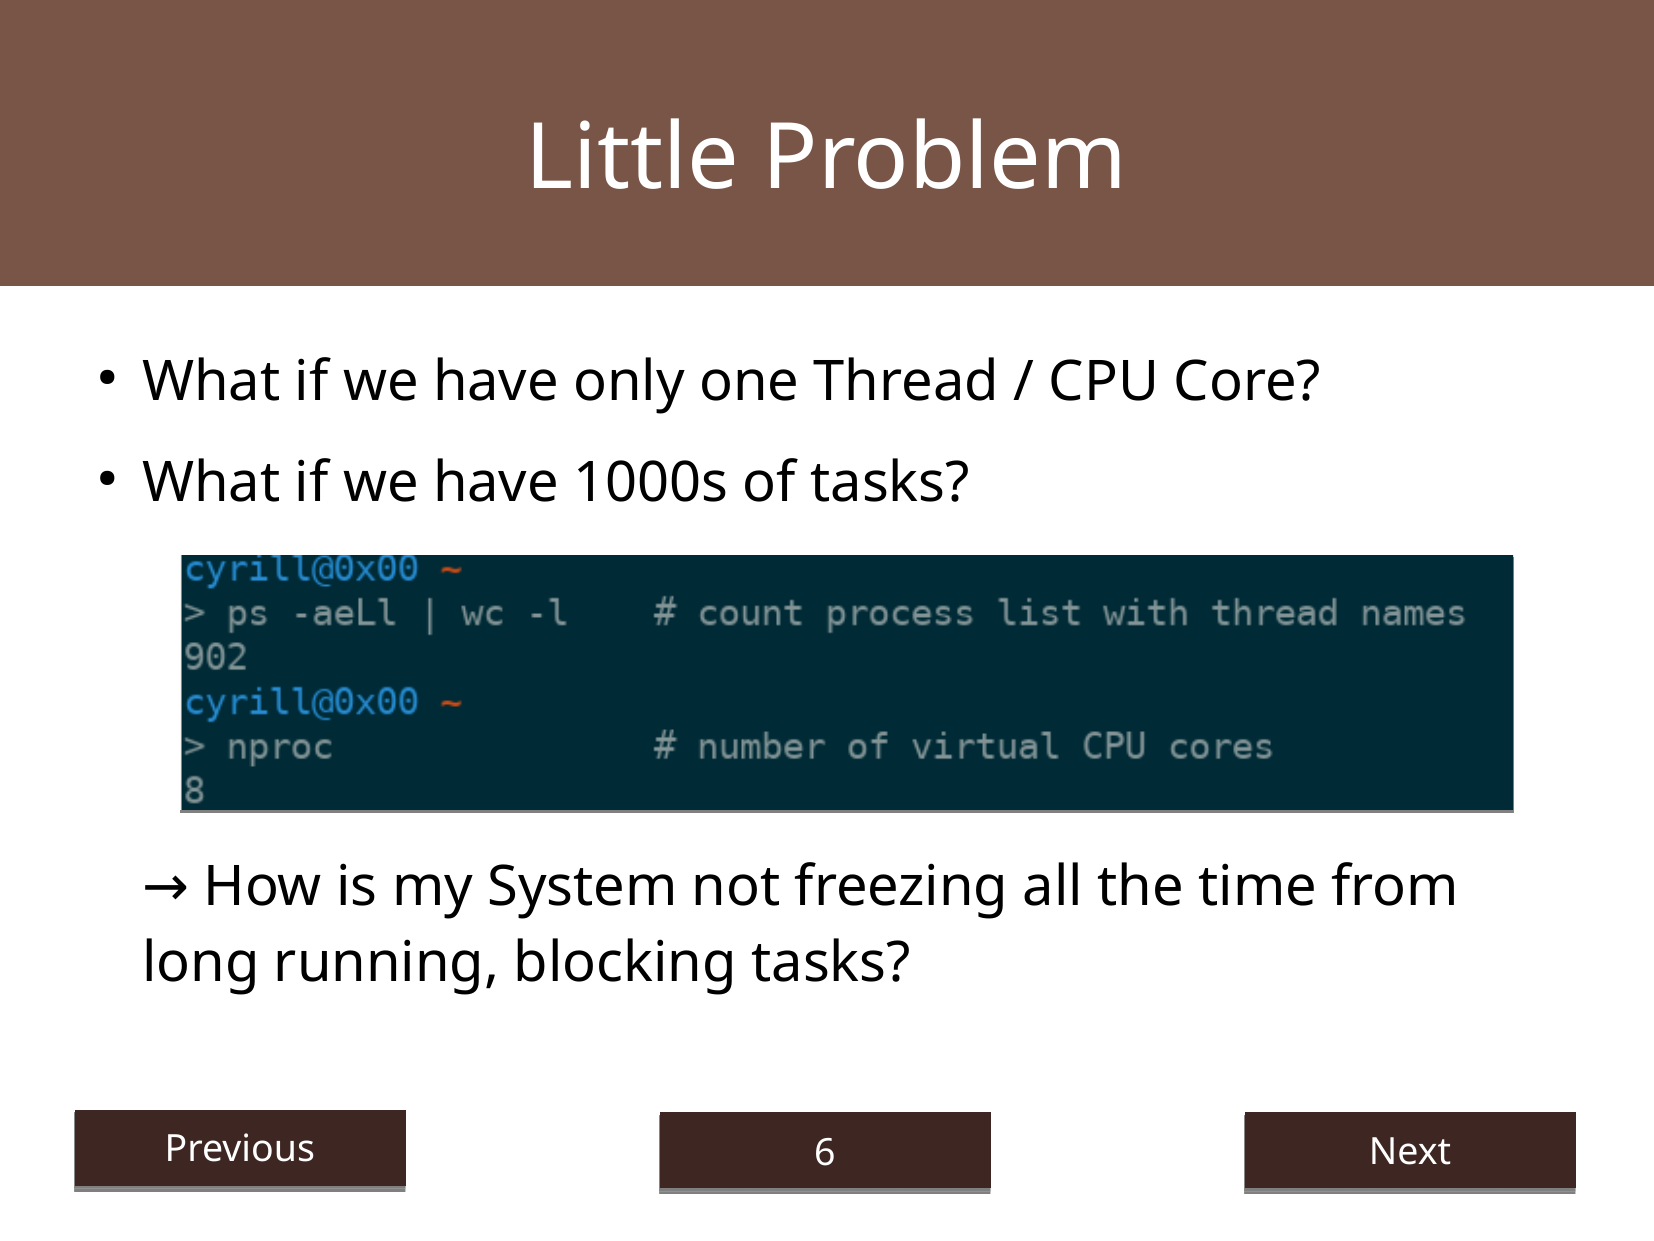

# Little Problem
What if we have only one Thread / CPU Core?
What if we have 1000s of tasks?
→ How is my System not freezing all the time from long running, blocking tasks?
Previous
Next